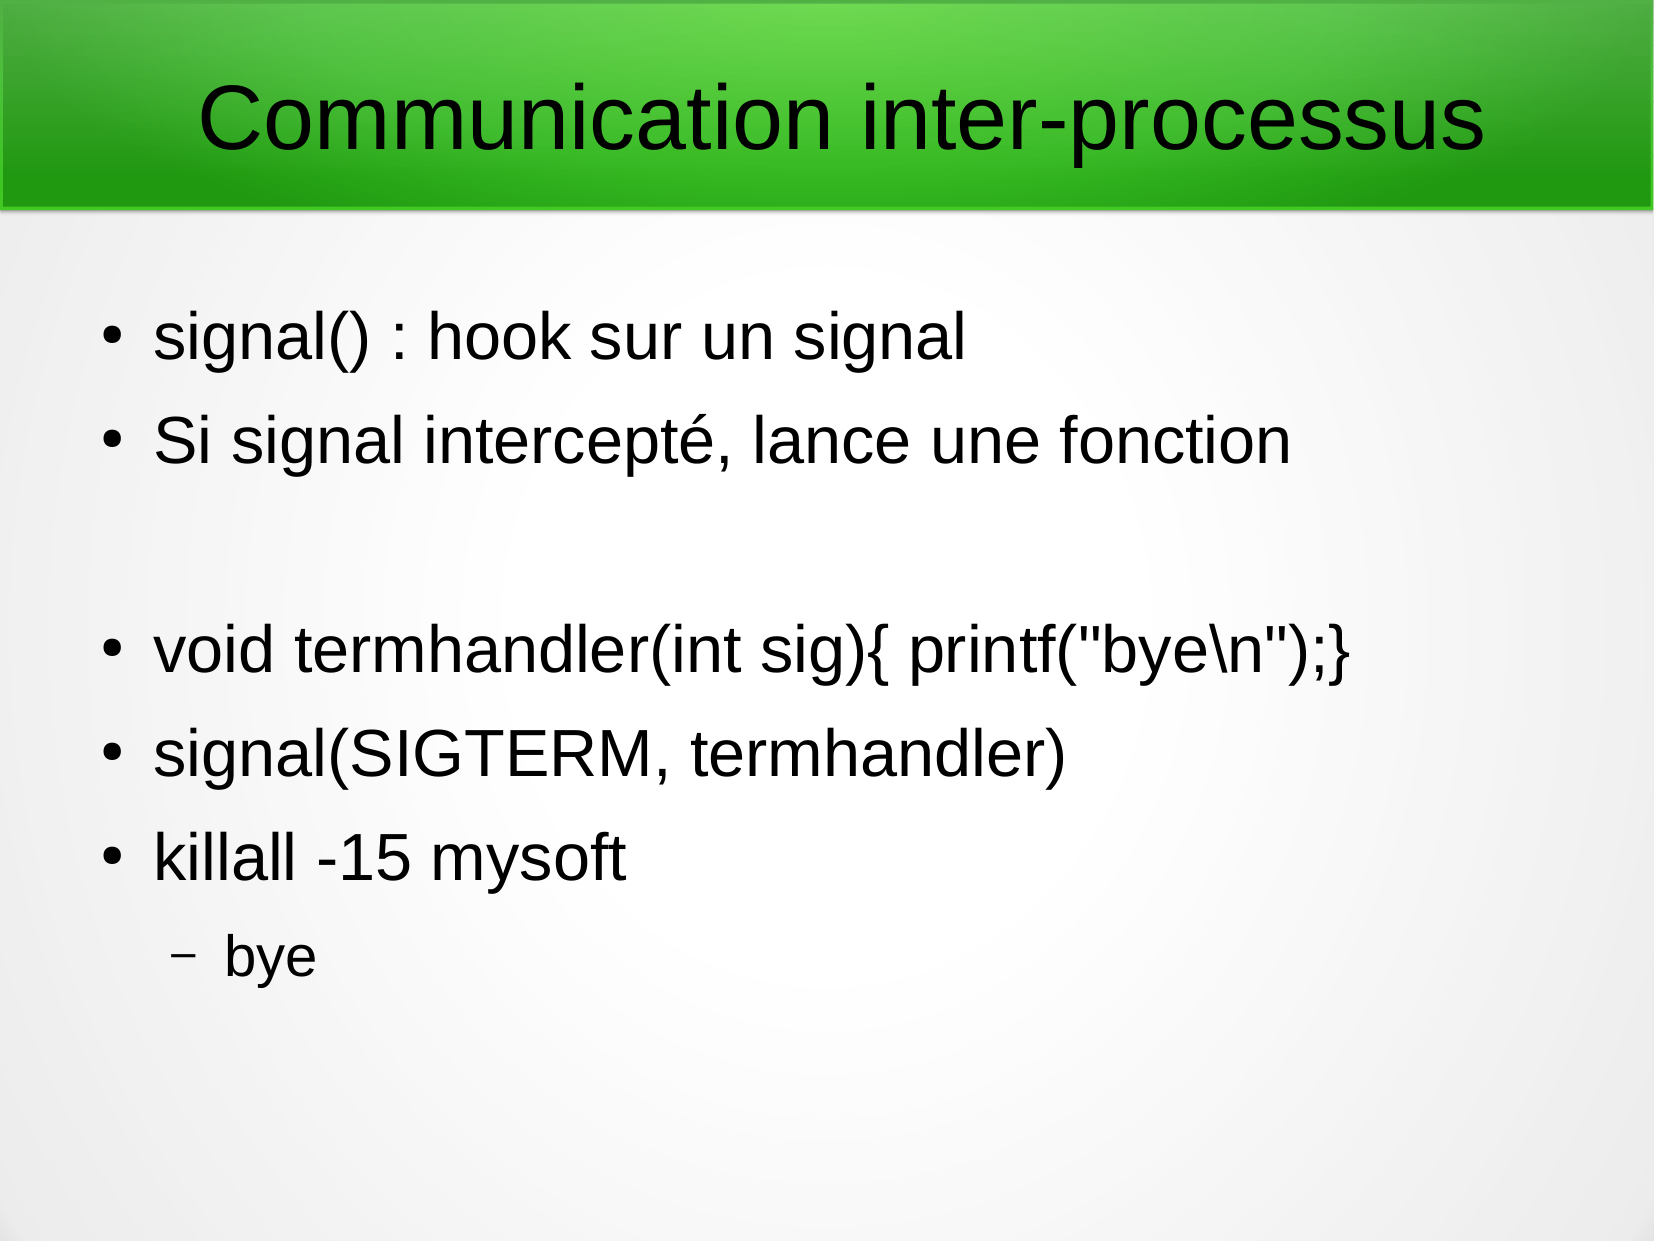

# Communication inter-processus
signal() : hook sur un signal
Si signal intercepté, lance une fonction
void termhandler(int sig){ printf("bye\n");}
signal(SIGTERM, termhandler)
killall -15 mysoft
bye